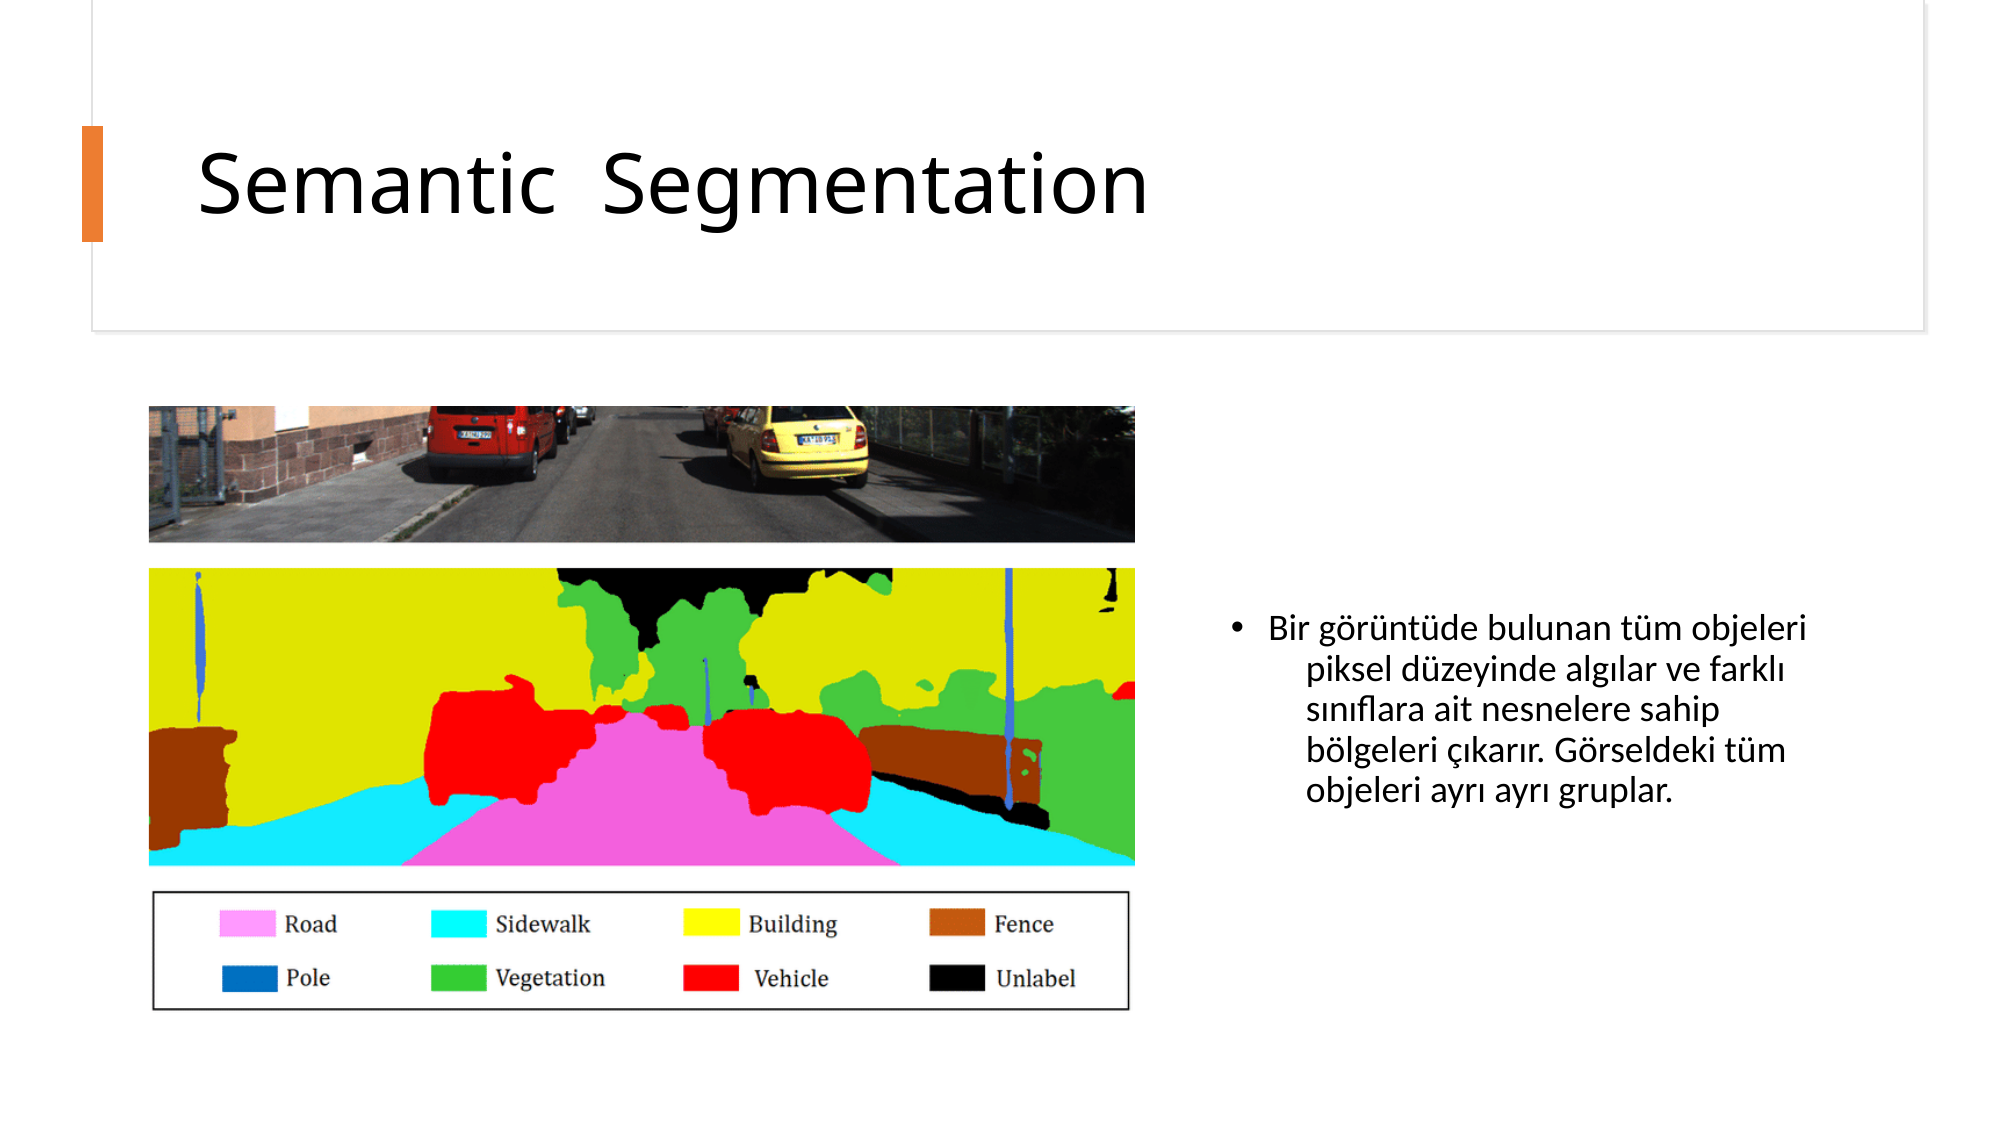

# Semantic Segmentation
Bir görüntüde bulunan tüm objeleri piksel düzeyinde algılar ve farklı sınıflara ait nesnelere sahip bölgeleri çıkarır. Görseldeki tüm objeleri ayrı ayrı gruplar.